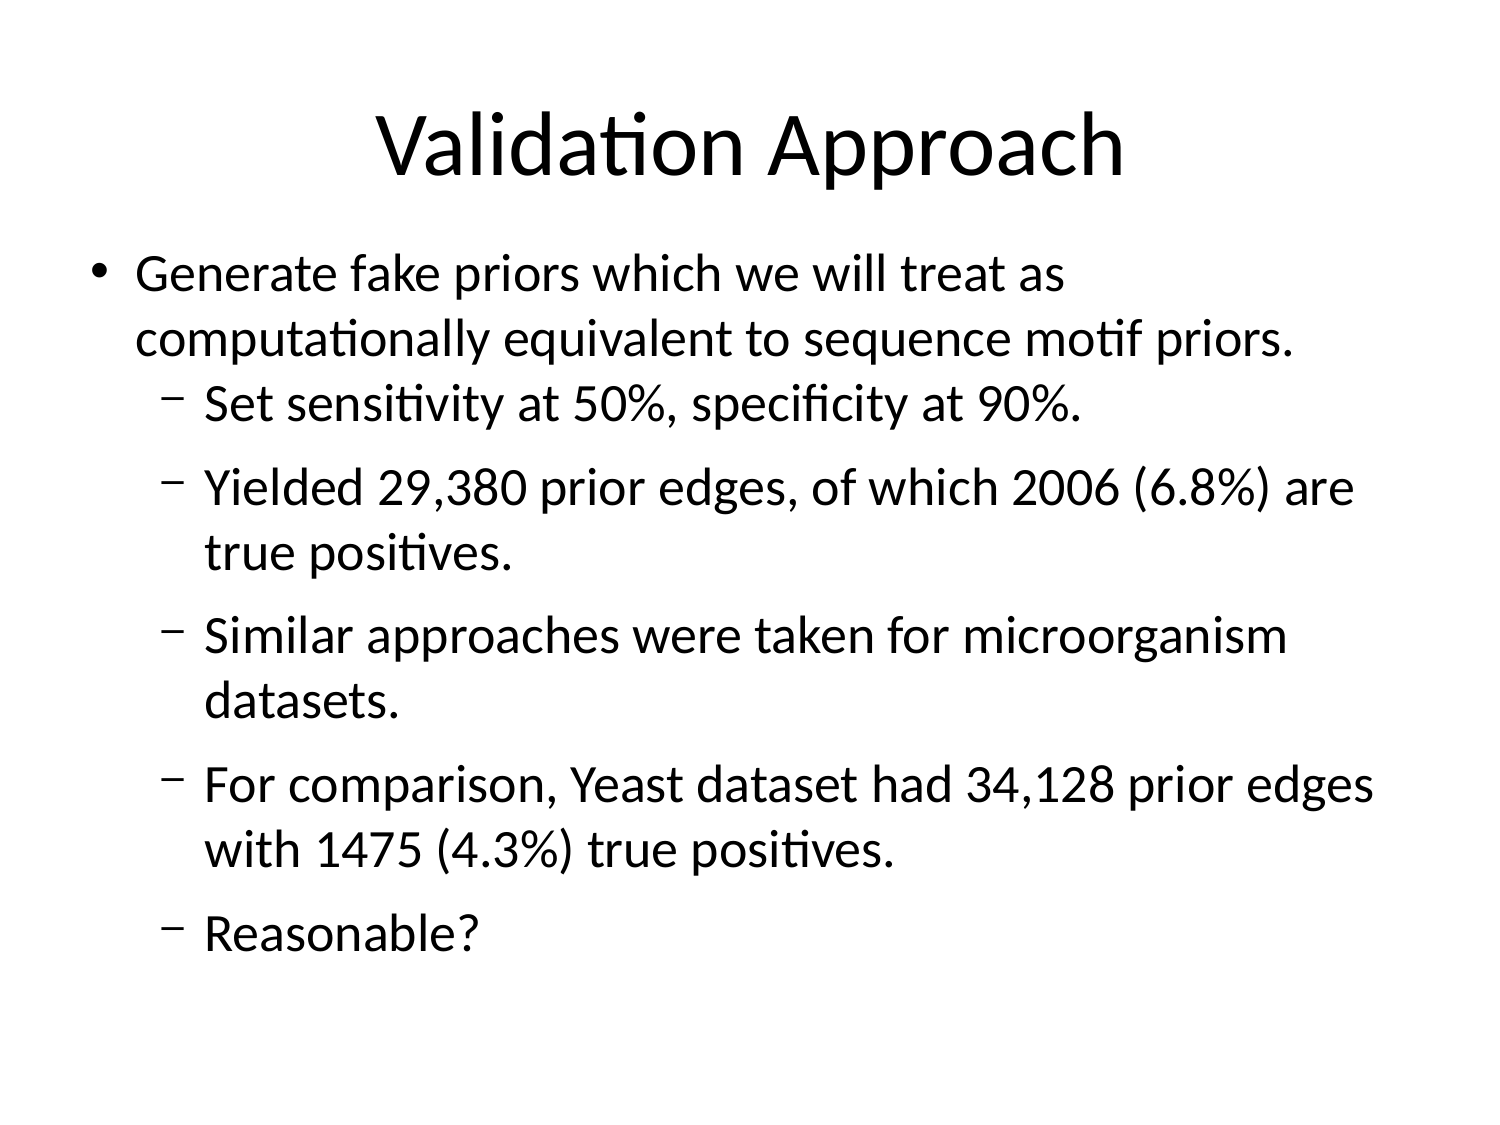

# Validation Approach
Generate fake priors which we will treat as computationally equivalent to sequence motif priors.
Set sensitivity at 50%, specificity at 90%.
Yielded 29,380 prior edges, of which 2006 (6.8%) are true positives.
Similar approaches were taken for microorganism datasets.
For comparison, Yeast dataset had 34,128 prior edges with 1475 (4.3%) true positives.
Reasonable?